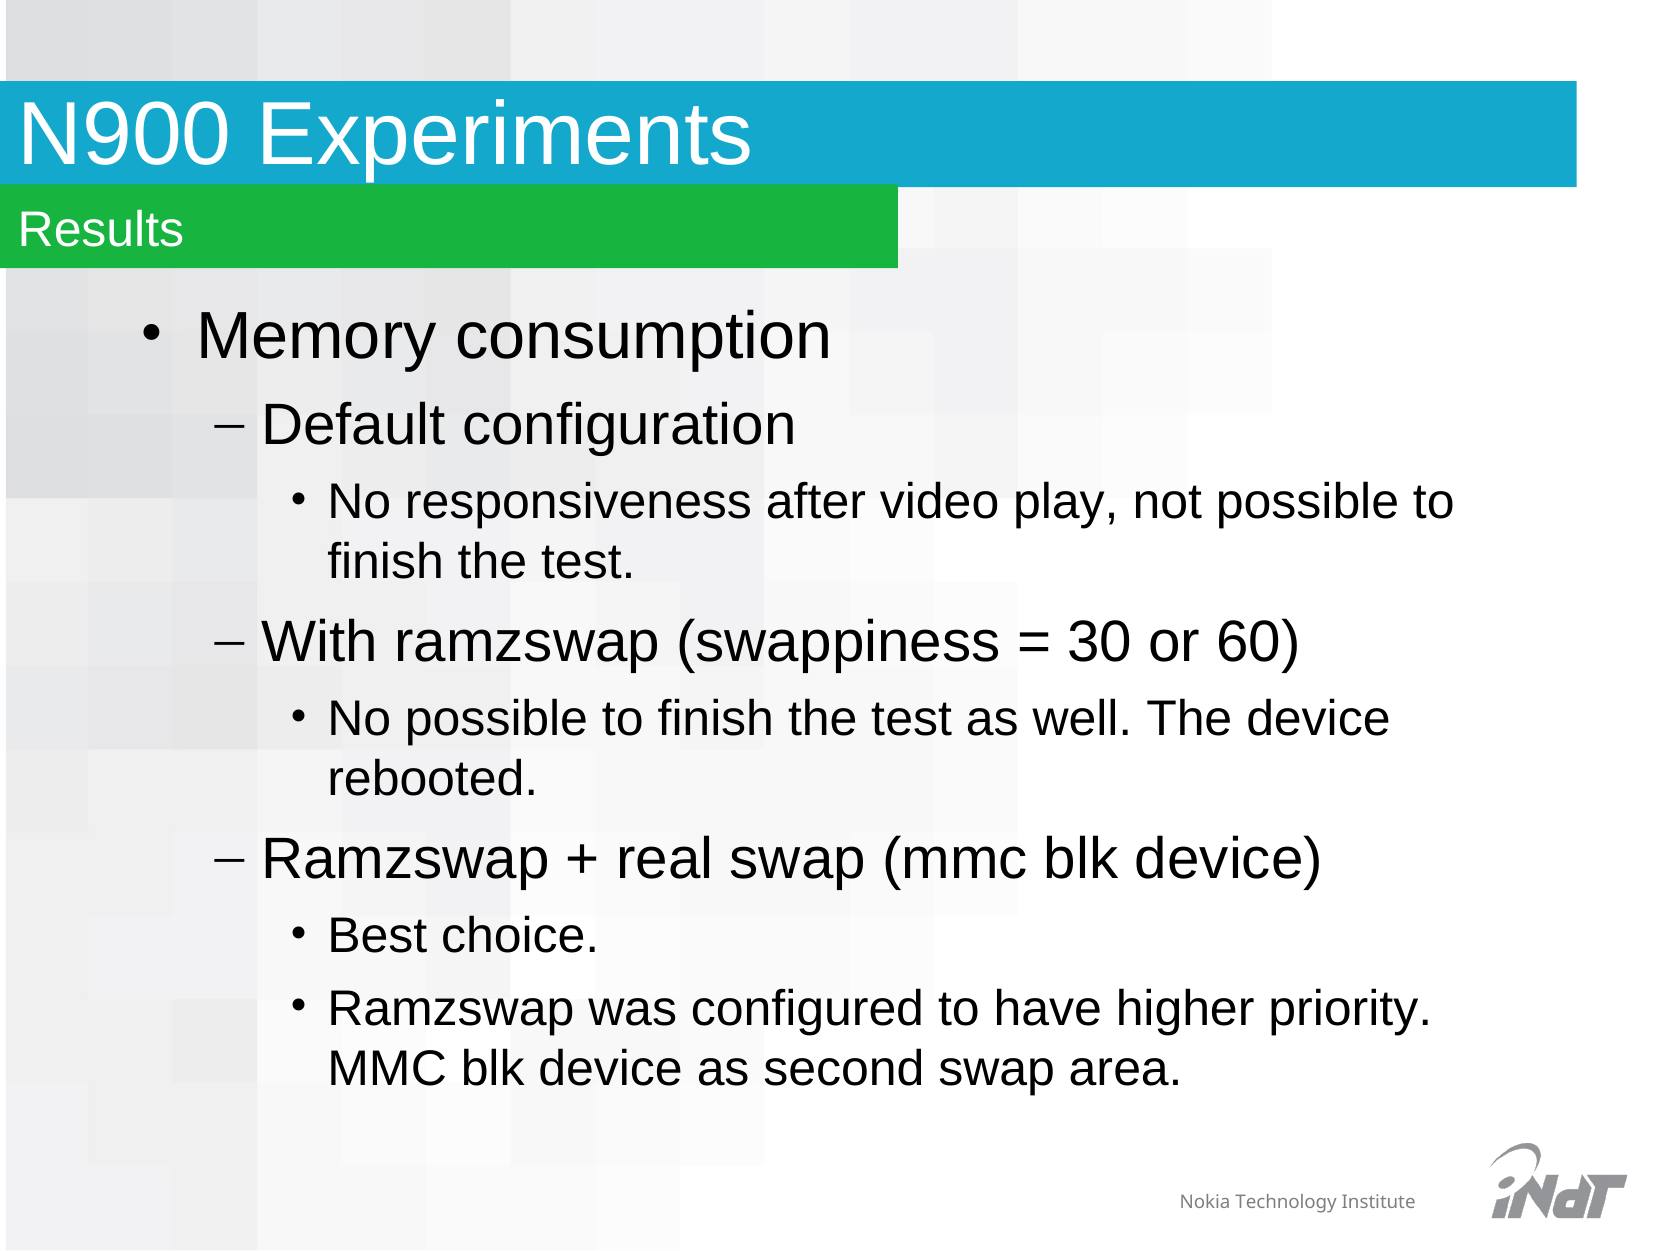

N900 Experiments
Results
# Memory consumption
Default configuration
No responsiveness after video play, not possible to finish the test.
With ramzswap (swappiness = 30 or 60)
No possible to finish the test as well. The device rebooted.
Ramzswap + real swap (mmc blk device)
Best choice.
Ramzswap was configured to have higher priority. MMC blk device as second swap area.